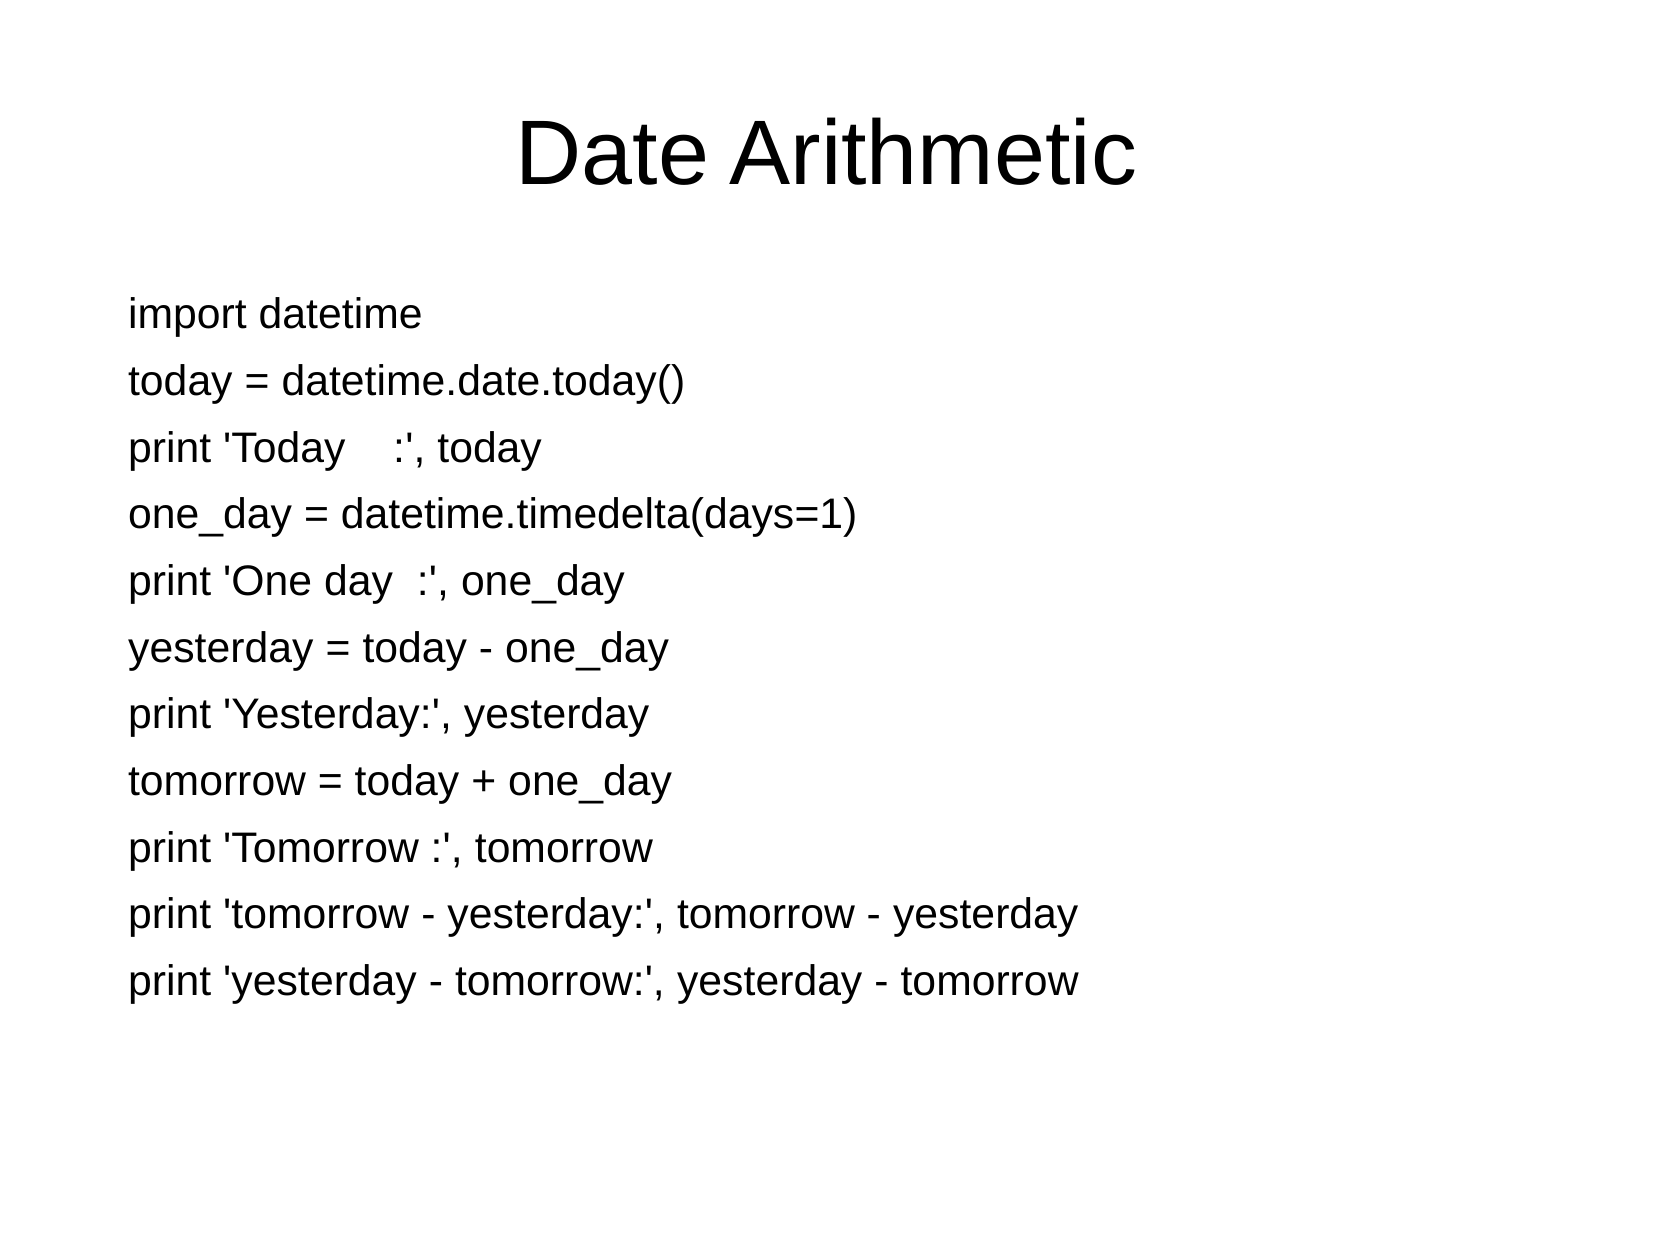

# Date Arithmetic
import datetime
today = datetime.date.today()
print 'Today :', today
one_day = datetime.timedelta(days=1)
print 'One day :', one_day
yesterday = today - one_day
print 'Yesterday:', yesterday
tomorrow = today + one_day
print 'Tomorrow :', tomorrow
print 'tomorrow - yesterday:', tomorrow - yesterday
print 'yesterday - tomorrow:', yesterday - tomorrow